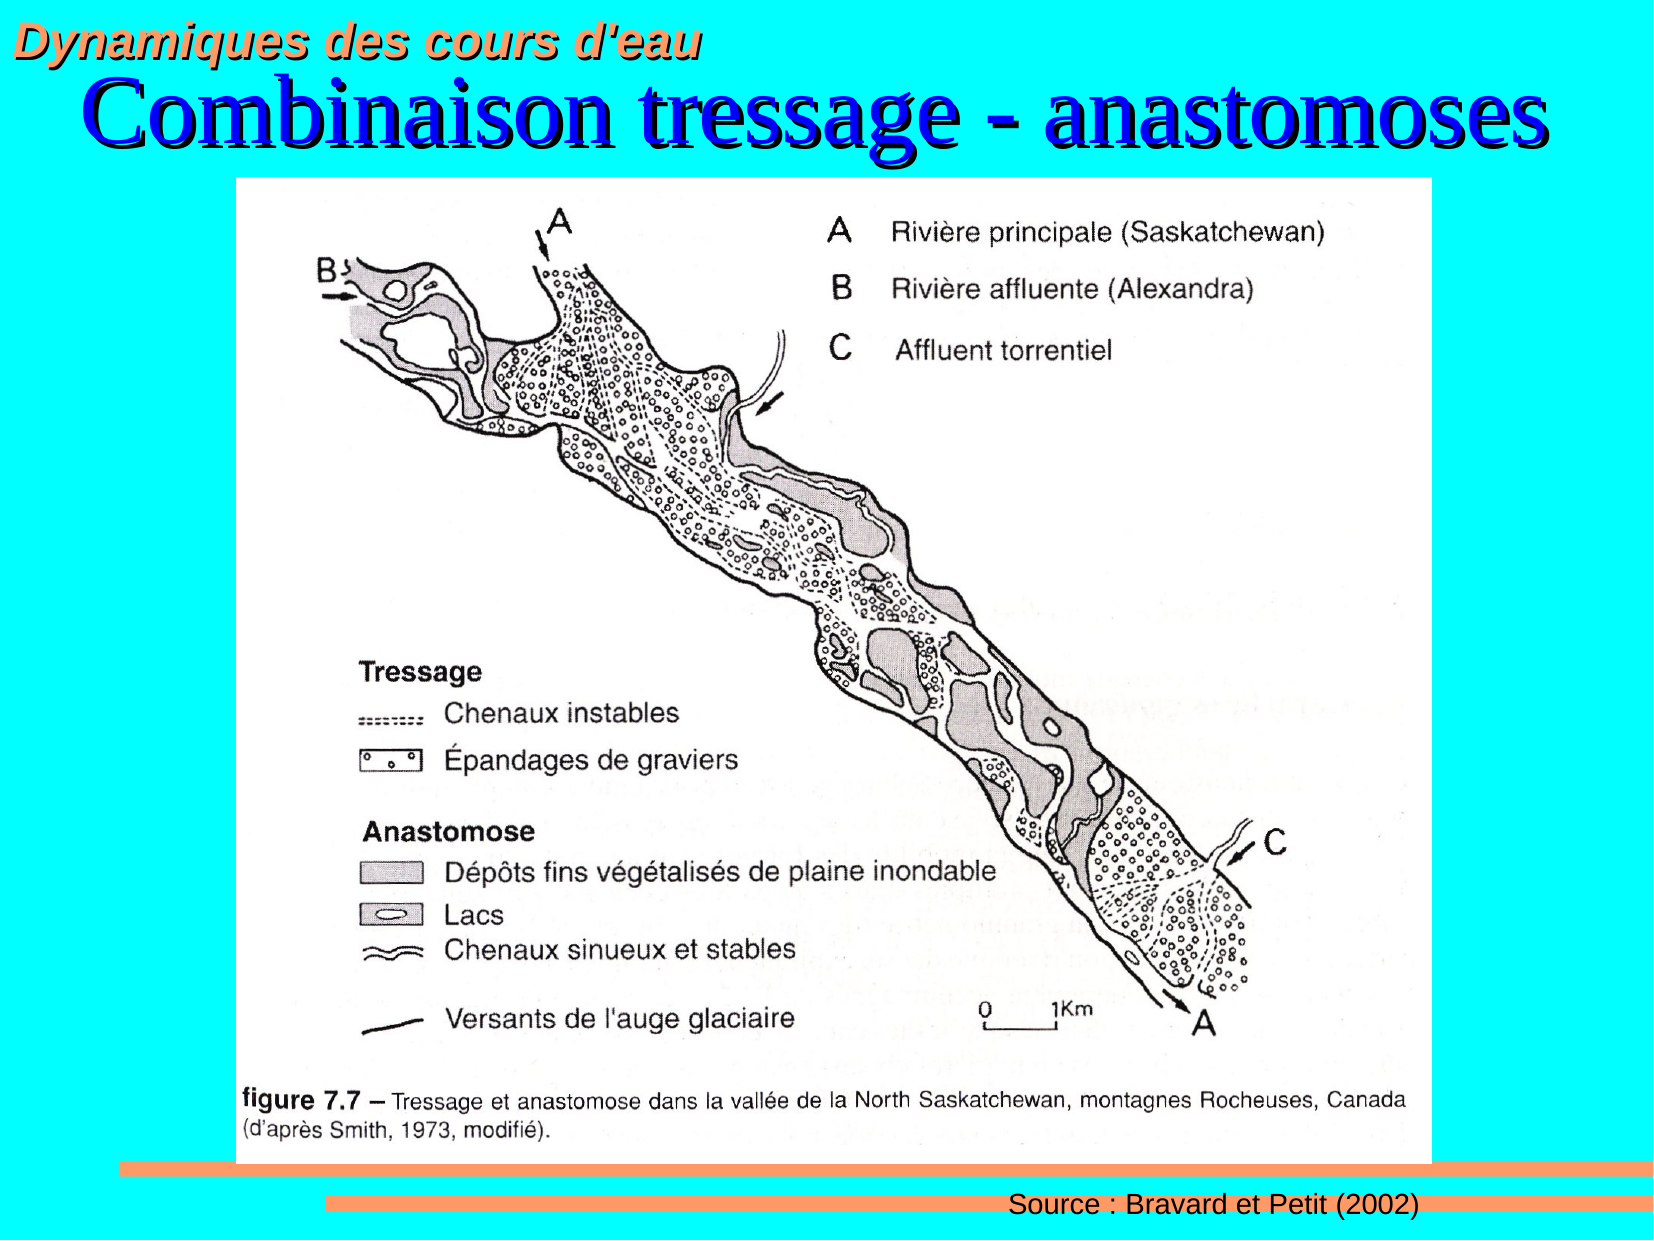

# Dynamiques des cours d'eau
Combinaison tressage - anastomoses
Source : Bravard et Petit (2002)